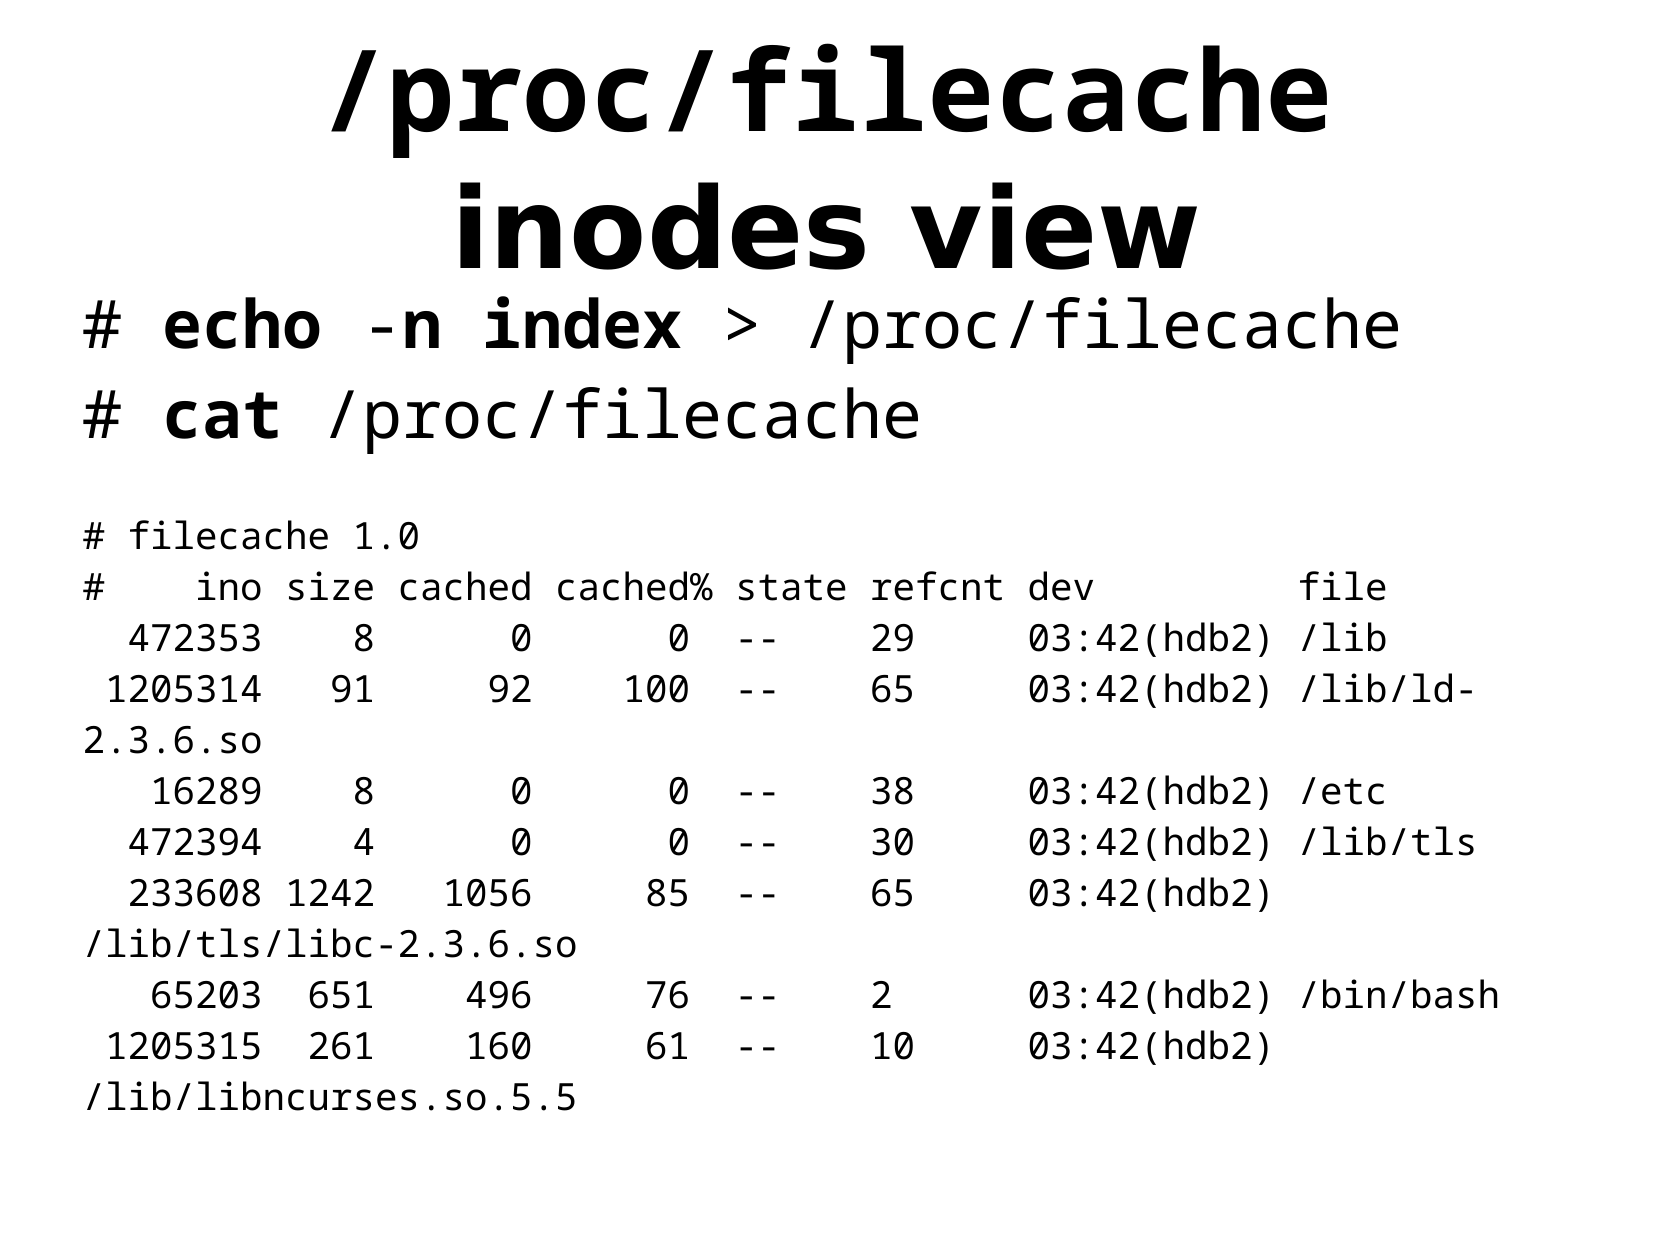

# /proc/filecache inodes view
# echo -n index > /proc/filecache
# cat /proc/filecache
# filecache 1.0
# ino size cached cached% state refcnt dev file
 472353 8 0 0 -- 29 03:42(hdb2) /lib
 1205314 91 92 100 -- 65 03:42(hdb2) /lib/ld-2.3.6.so
 16289 8 0 0 -- 38 03:42(hdb2) /etc
 472394 4 0 0 -- 30 03:42(hdb2) /lib/tls
 233608 1242 1056 85 -- 65 03:42(hdb2) /lib/tls/libc-2.3.6.so
 65203 651 496 76 -- 2 03:42(hdb2) /bin/bash
 1205315 261 160 61 -- 10 03:42(hdb2) /lib/libncurses.so.5.5